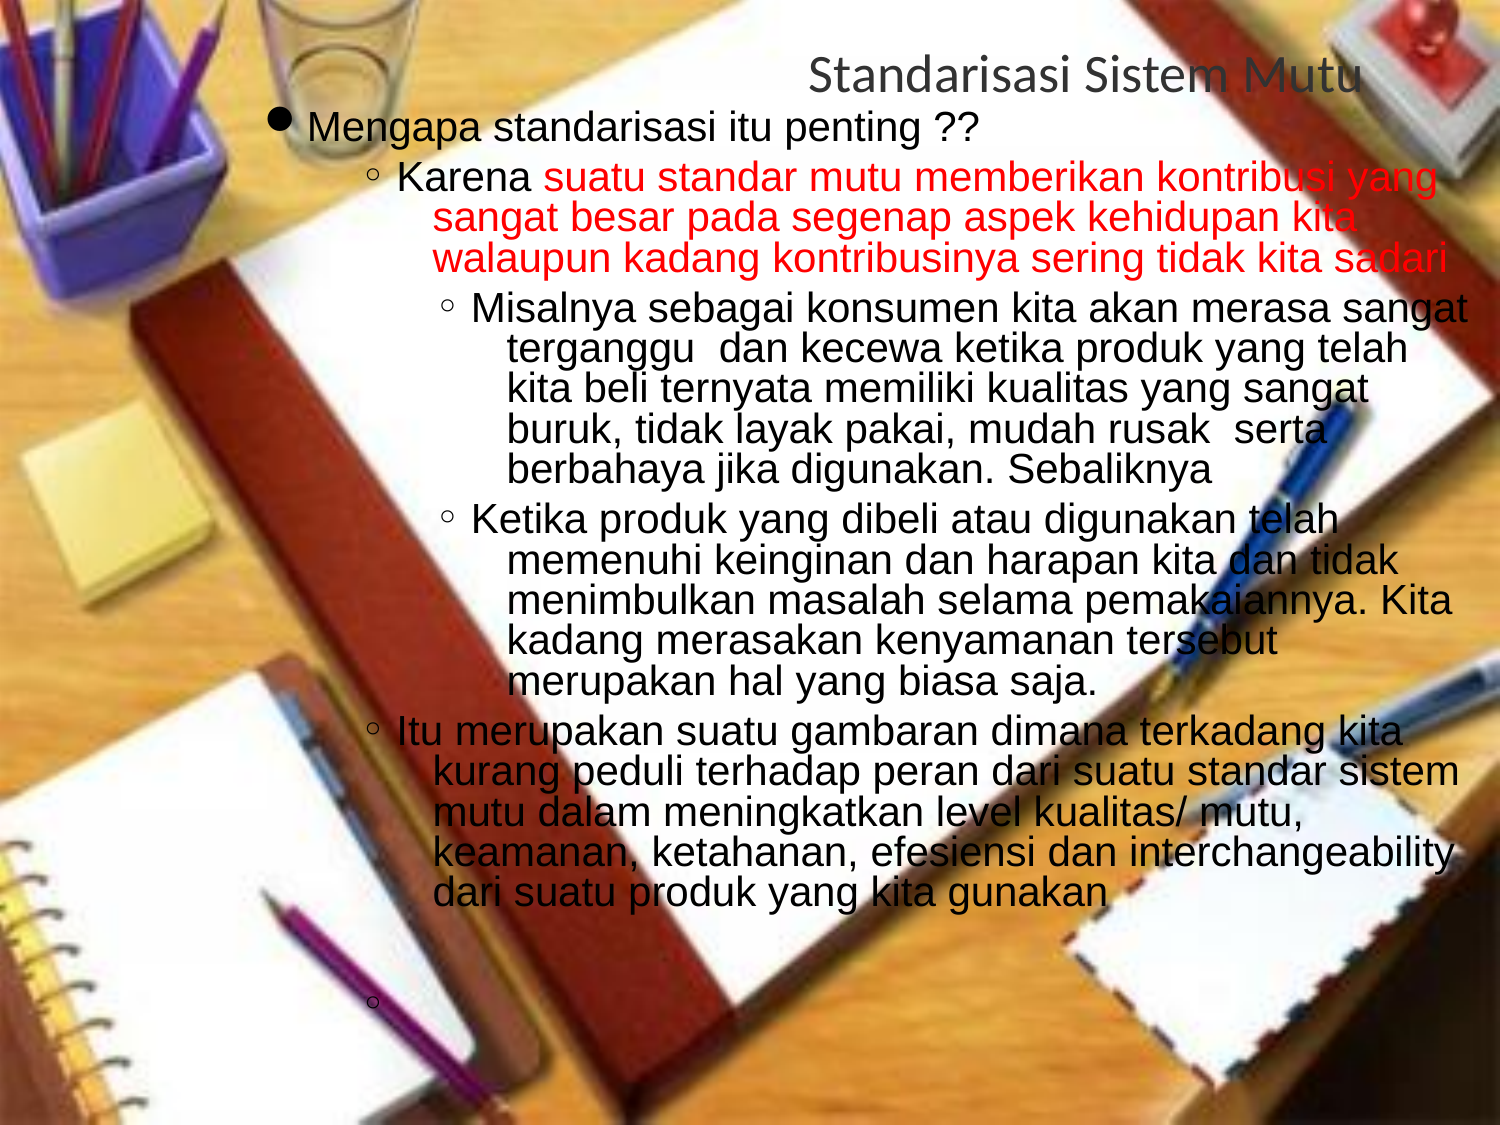

# Standarisasi Sistem Mutu
Mengapa standarisasi itu penting ??
Karena suatu standar mutu memberikan kontribusi yang sangat besar pada segenap aspek kehidupan kita walaupun kadang kontribusinya sering tidak kita sadari
Misalnya sebagai konsumen kita akan merasa sangat terganggu dan kecewa ketika produk yang telah kita beli ternyata memiliki kualitas yang sangat buruk, tidak layak pakai, mudah rusak serta berbahaya jika digunakan. Sebaliknya
Ketika produk yang dibeli atau digunakan telah memenuhi keinginan dan harapan kita dan tidak menimbulkan masalah selama pemakaiannya. Kita kadang merasakan kenyamanan tersebut merupakan hal yang biasa saja.
Itu merupakan suatu gambaran dimana terkadang kita kurang peduli terhadap peran dari suatu standar sistem mutu dalam meningkatkan level kualitas/ mutu, keamanan, ketahanan, efesiensi dan interchangeability dari suatu produk yang kita gunakan